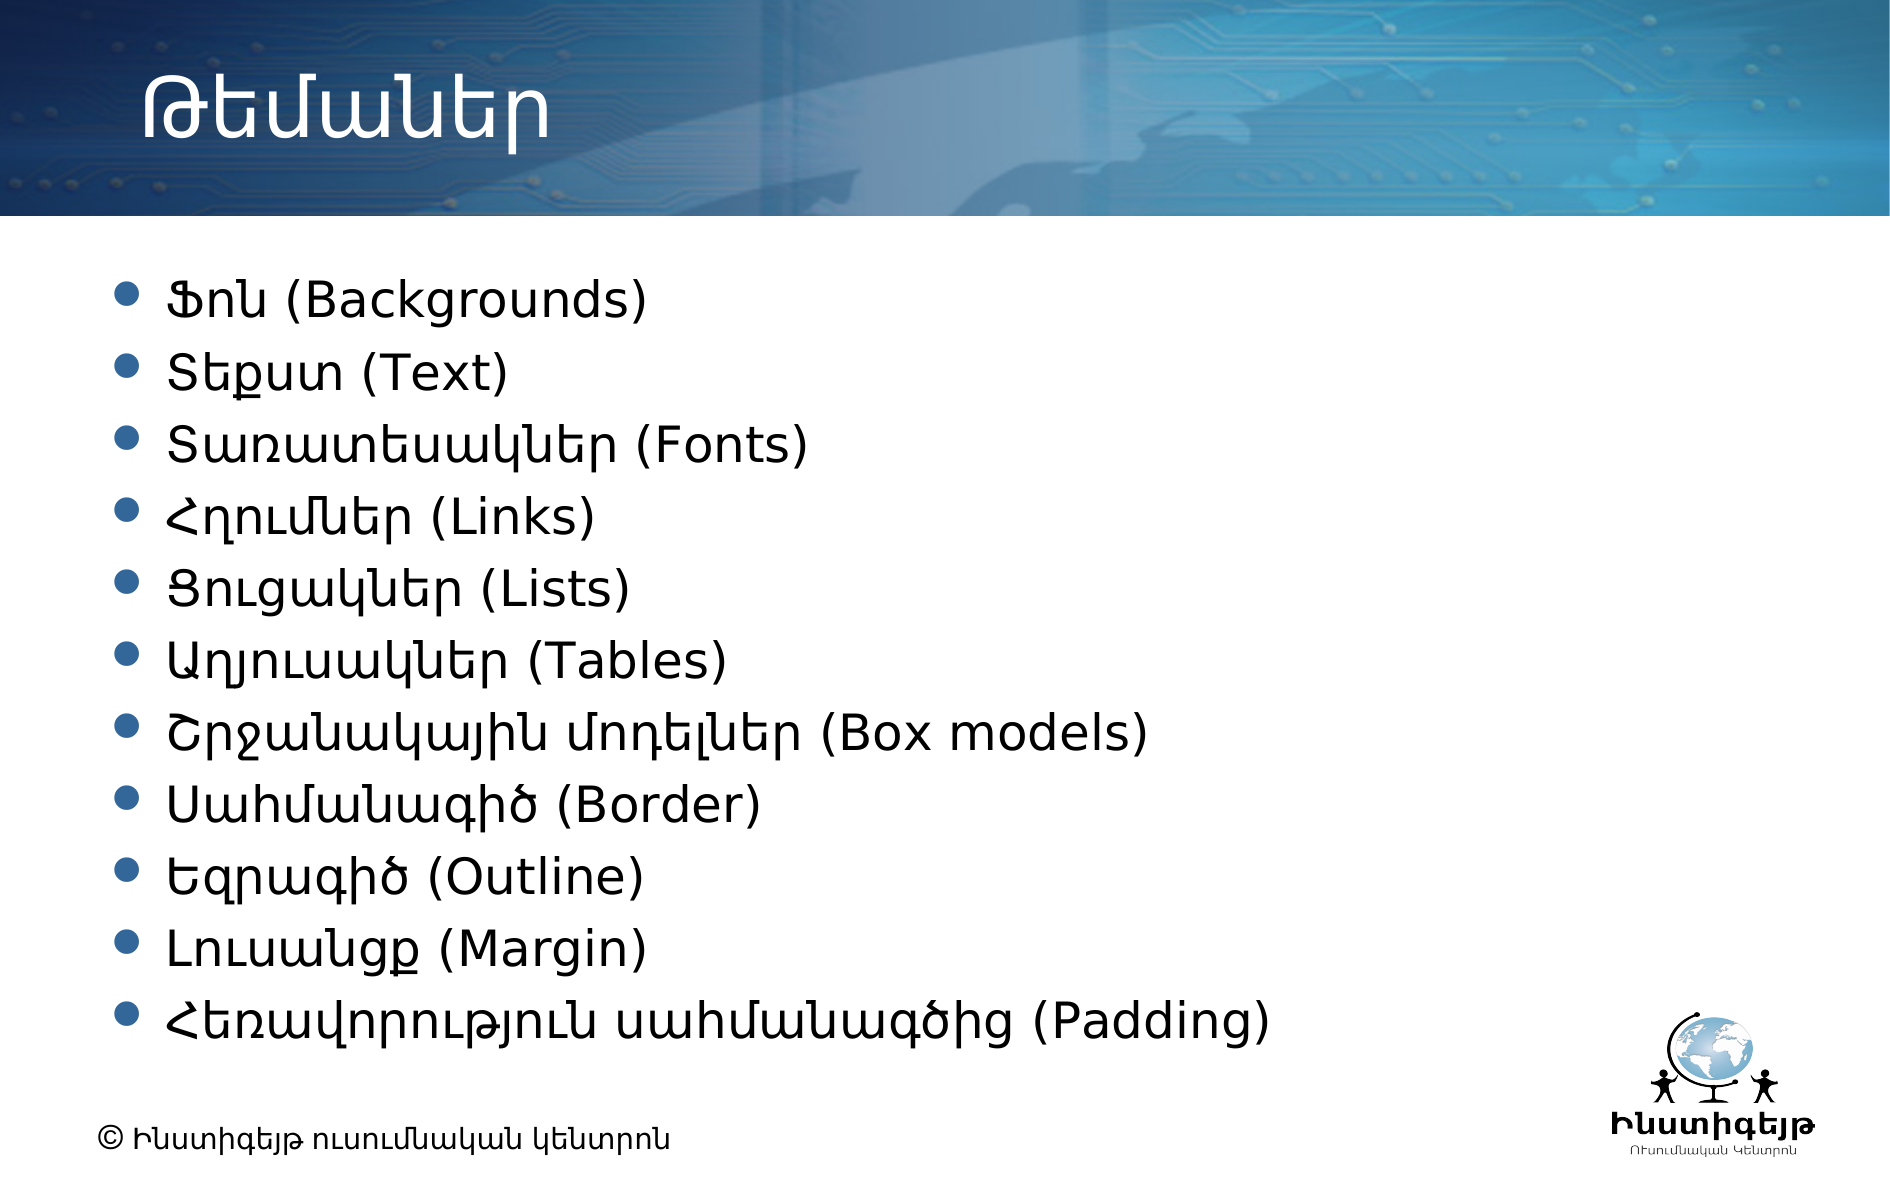

Թեմաներ
# Ֆոն (Backgrounds)
Տեքստ (Text)
Տառատեսակներ (Fonts)
Հղումներ (Links)
Ցուցակներ (Lists)
Աղյուսակներ (Tables)
Շրջանակային մոդելներ (Box models)
Սահմանագիծ (Border)
Եզրագիծ (Outline)
Լուսանցք (Margin)
Հեռավորություն սահմանագծից (Padding)